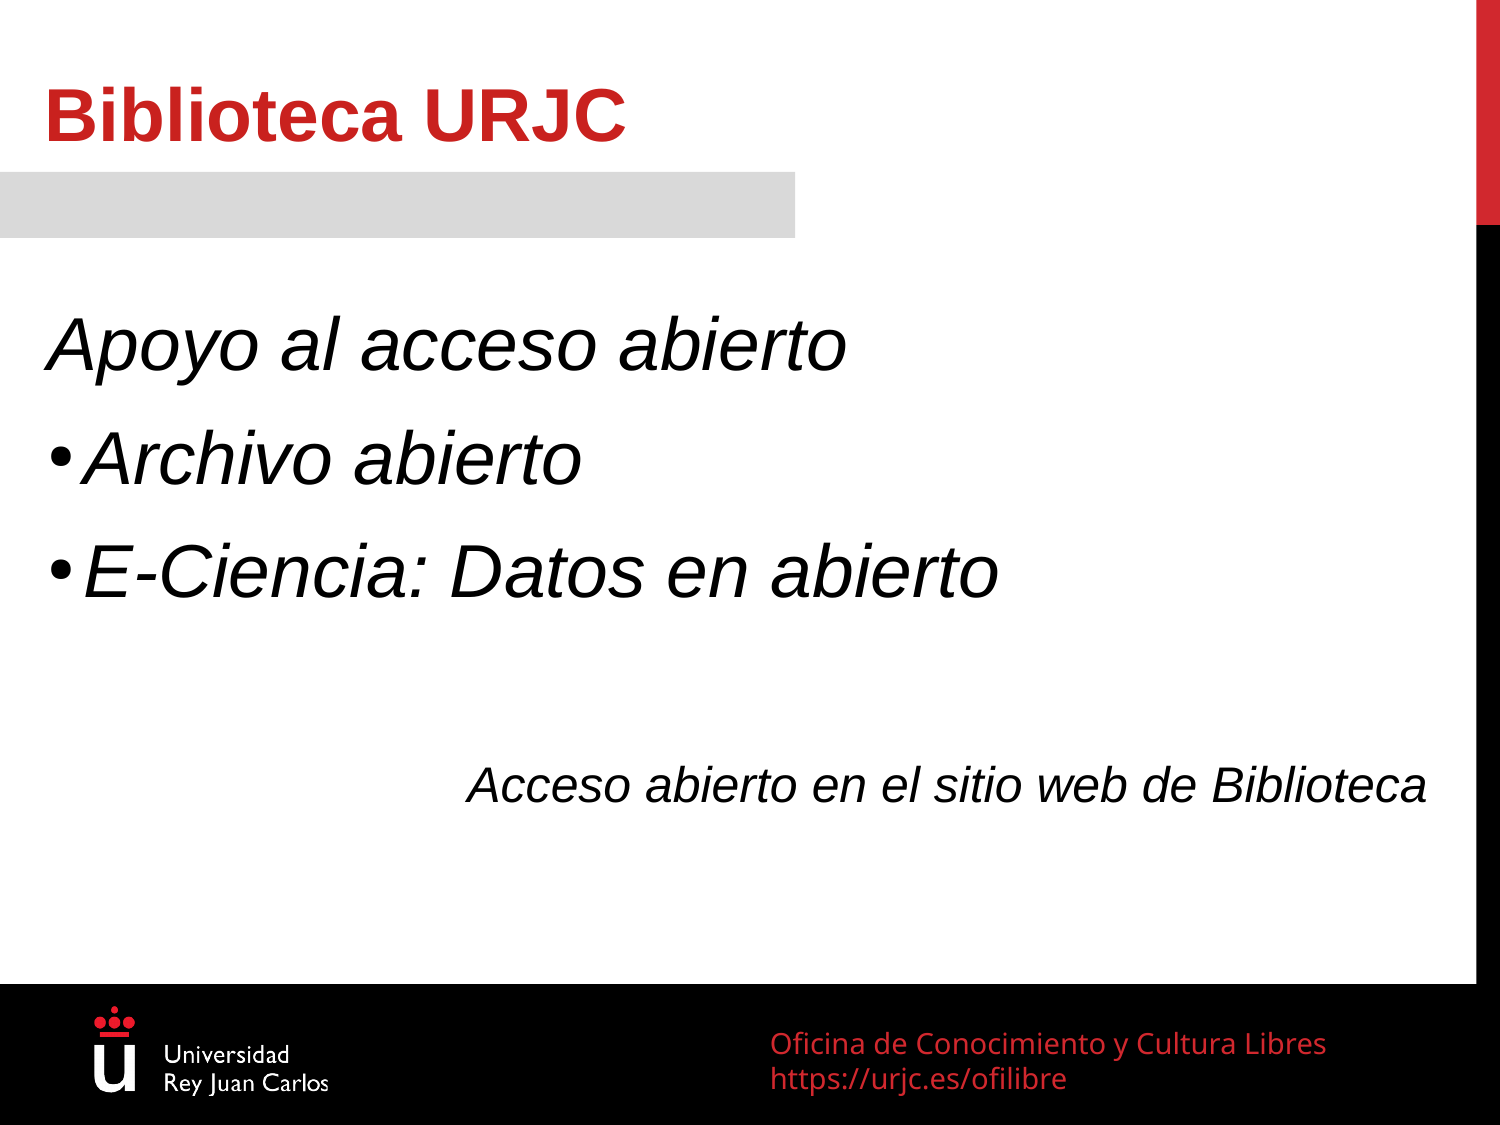

#
Biblioteca URJC
Apoyo al acceso abierto
Archivo abierto
E-Ciencia: Datos en abierto
Acceso abierto en el sitio web de Biblioteca
Oficina de Conocimiento y Cultura Libres
https://urjc.es/ofilibre